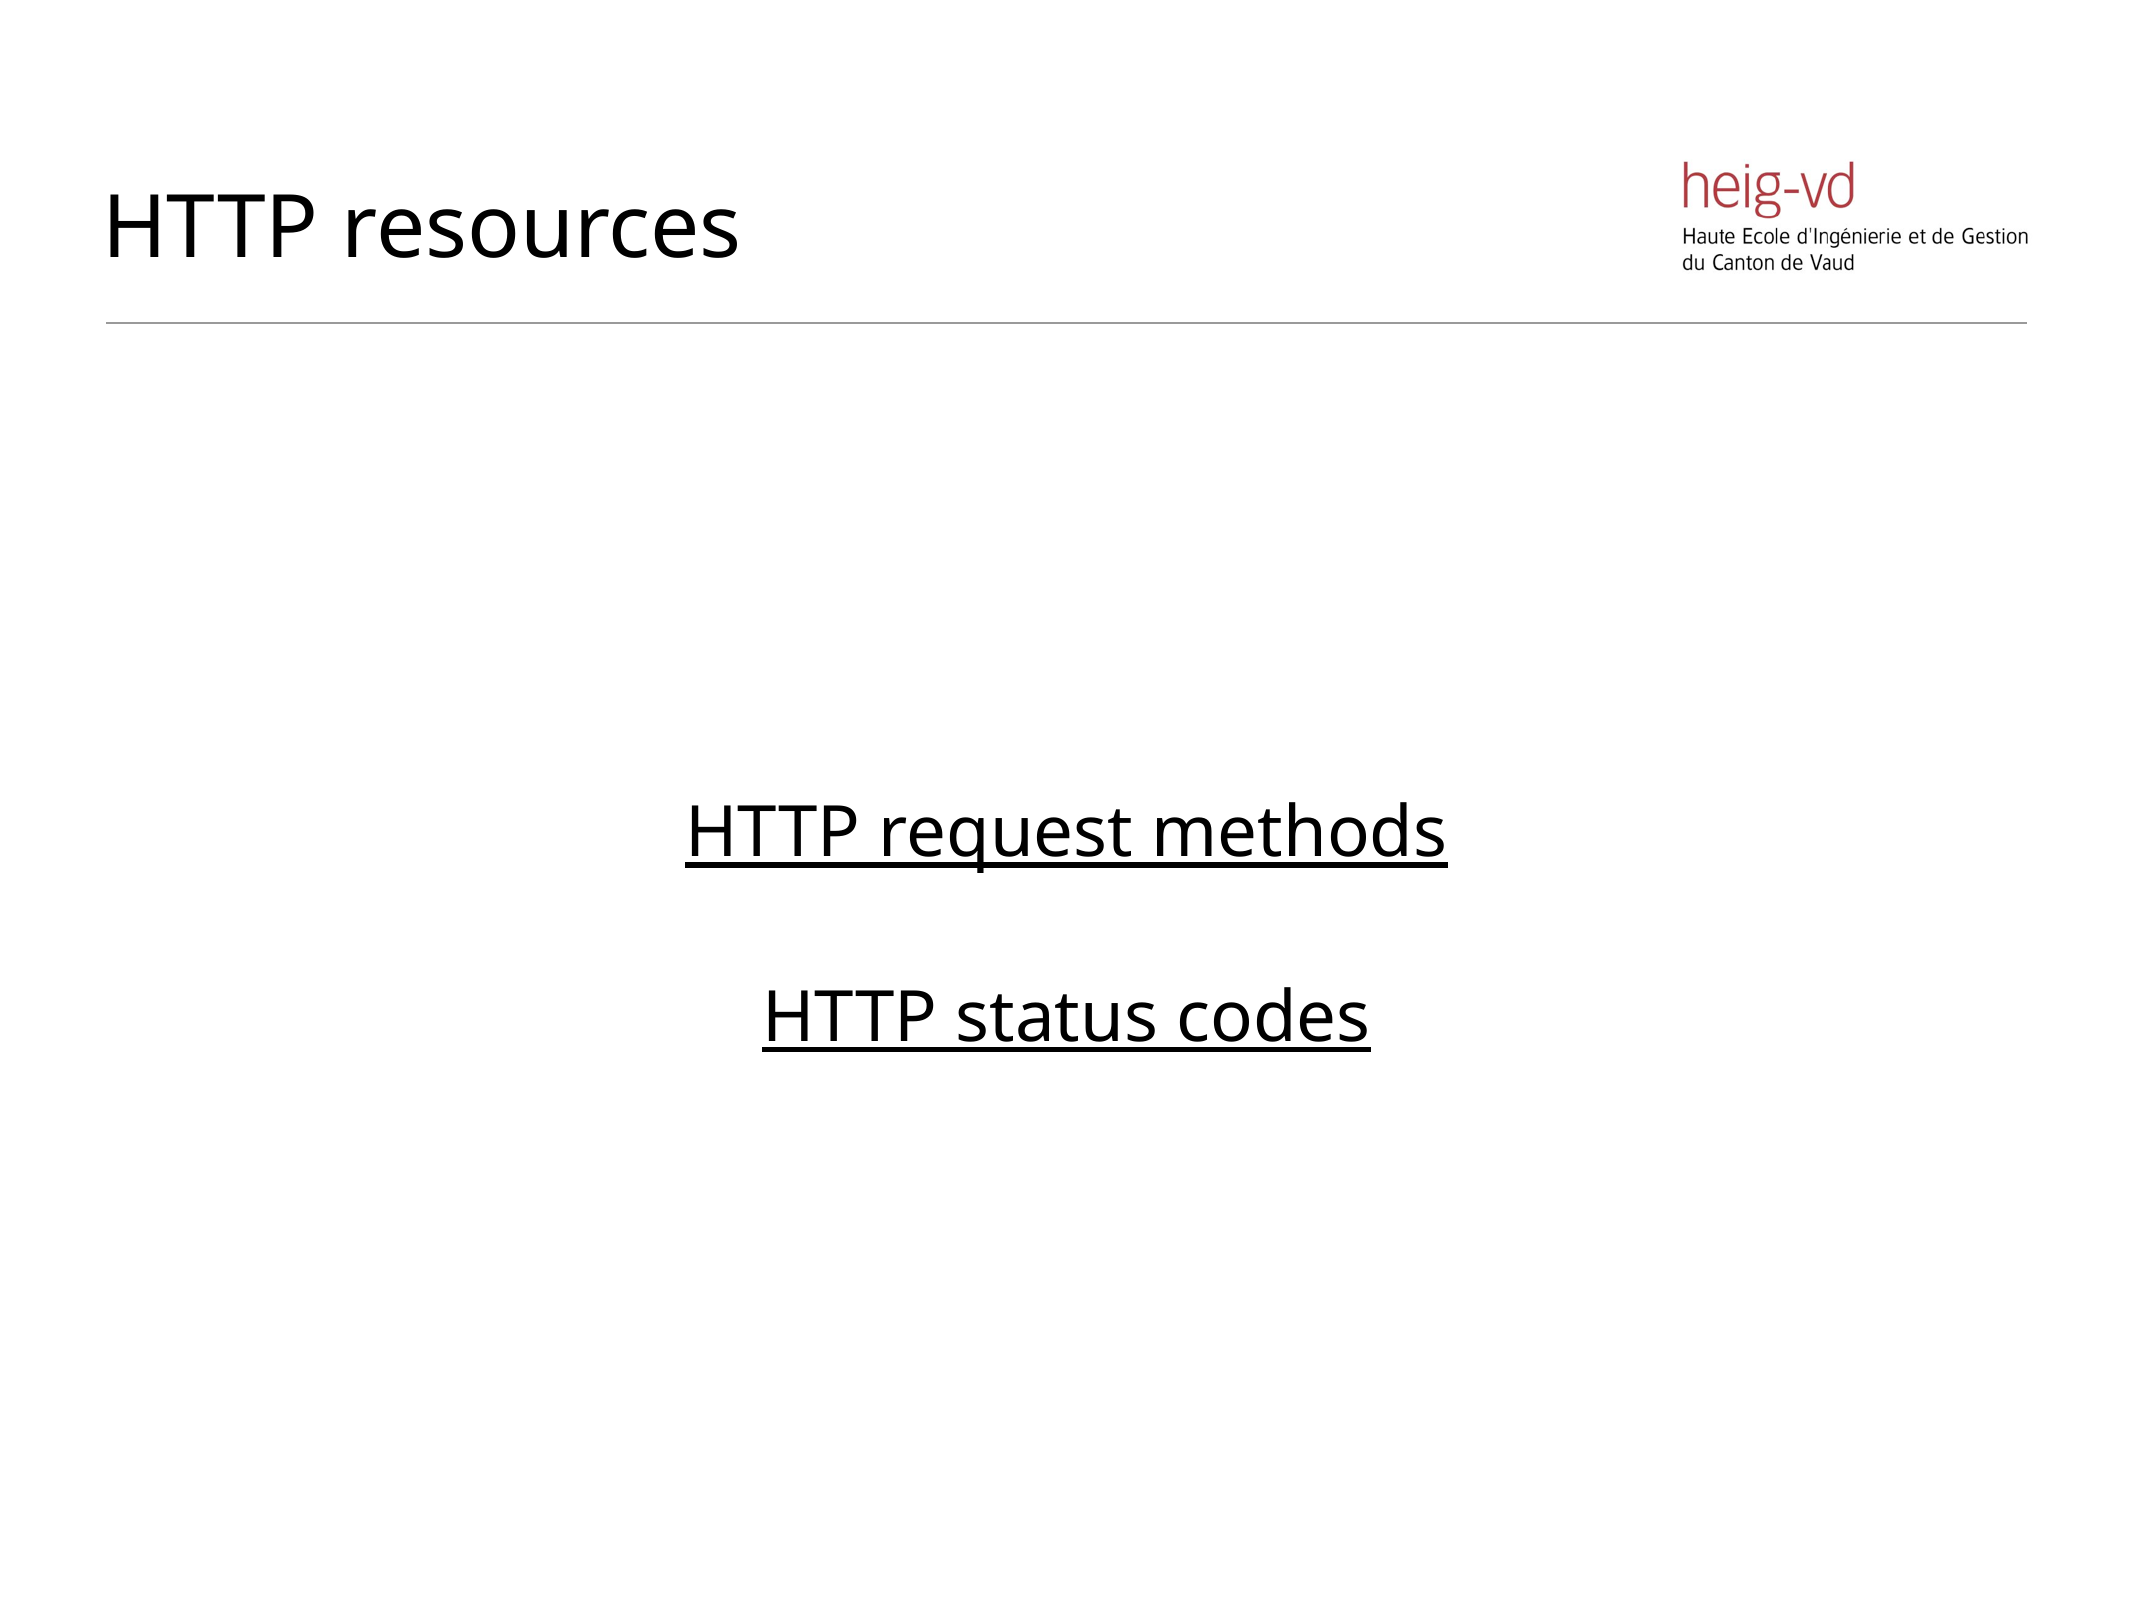

# HTTP resources
HTTP request methods
HTTP status codes